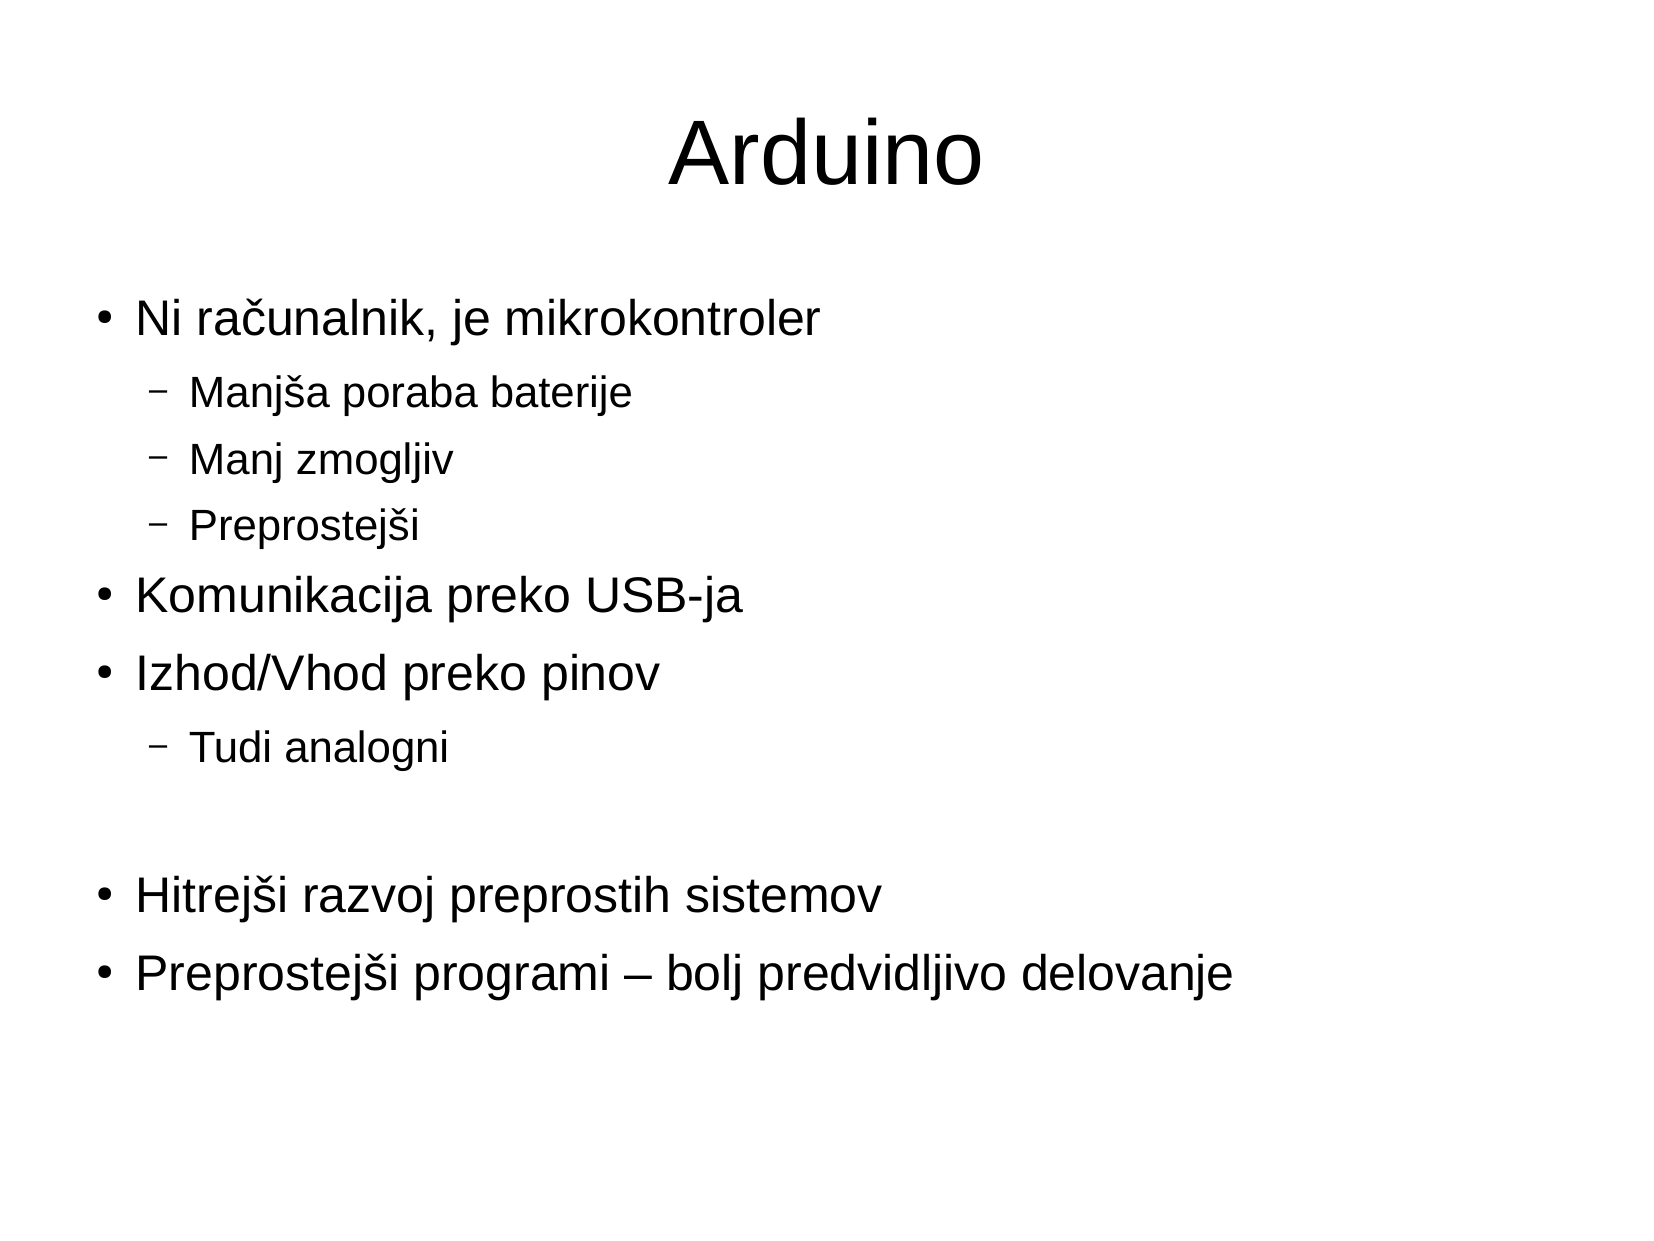

# Arduino
Ni računalnik, je mikrokontroler
Manjša poraba baterije
Manj zmogljiv
Preprostejši
Komunikacija preko USB-ja
Izhod/Vhod preko pinov
Tudi analogni
Hitrejši razvoj preprostih sistemov
Preprostejši programi – bolj predvidljivo delovanje